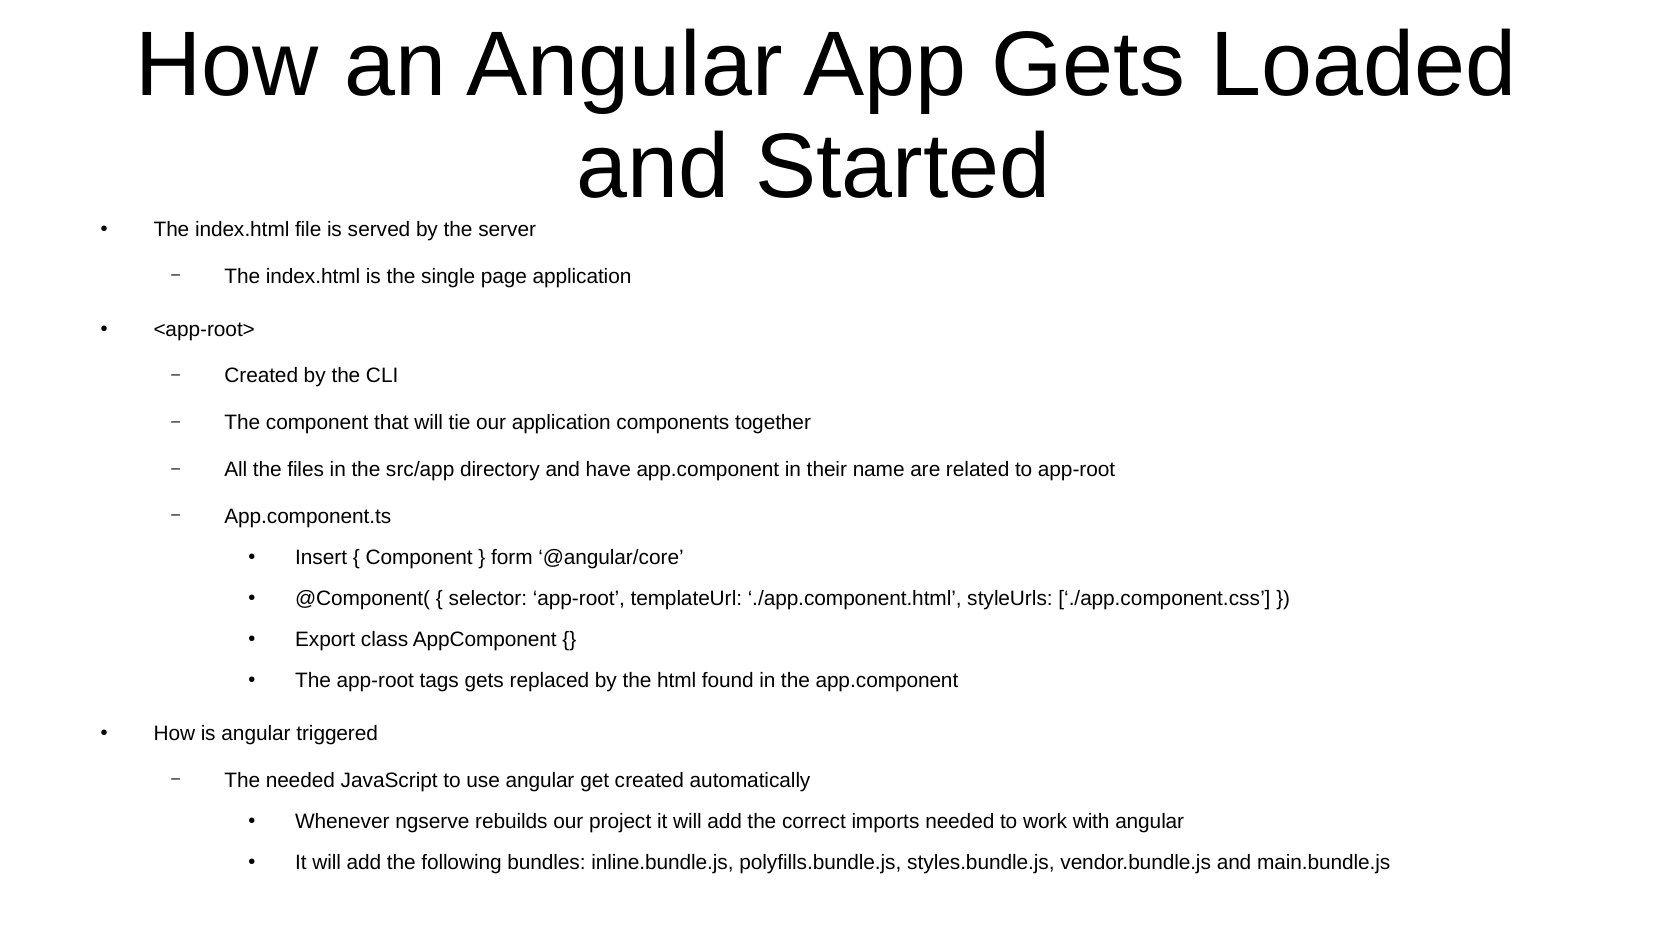

# How an Angular App Gets Loaded and Started
The index.html file is served by the server
The index.html is the single page application
<app-root>
Created by the CLI
The component that will tie our application components together
All the files in the src/app directory and have app.component in their name are related to app-root
App.component.ts
Insert { Component } form ‘@angular/core’
@Component( { selector: ‘app-root’, templateUrl: ‘./app.component.html’, styleUrls: [‘./app.component.css’] })
Export class AppComponent {}
The app-root tags gets replaced by the html found in the app.component
How is angular triggered
The needed JavaScript to use angular get created automatically
Whenever ngserve rebuilds our project it will add the correct imports needed to work with angular
It will add the following bundles: inline.bundle.js, polyfills.bundle.js, styles.bundle.js, vendor.bundle.js and main.bundle.js